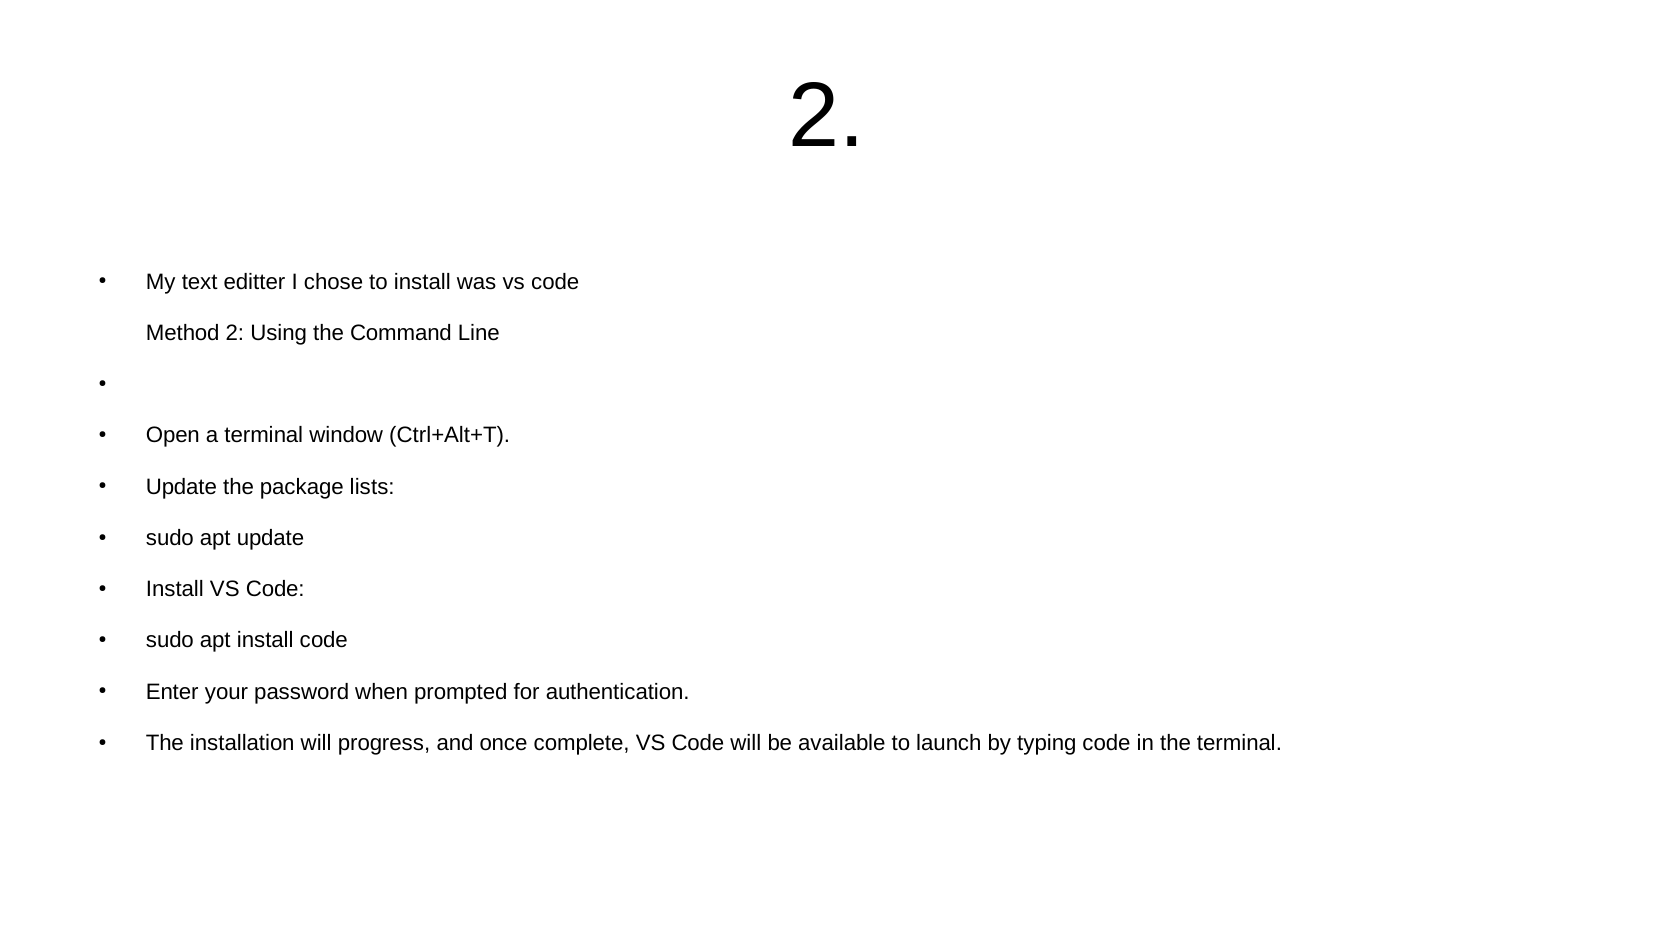

# 2.
My text editter I chose to install was vs code
Method 2: Using the Command Line
Open a terminal window (Ctrl+Alt+T).
Update the package lists:
sudo apt update
Install VS Code:
sudo apt install code
Enter your password when prompted for authentication.
The installation will progress, and once complete, VS Code will be available to launch by typing code in the terminal.